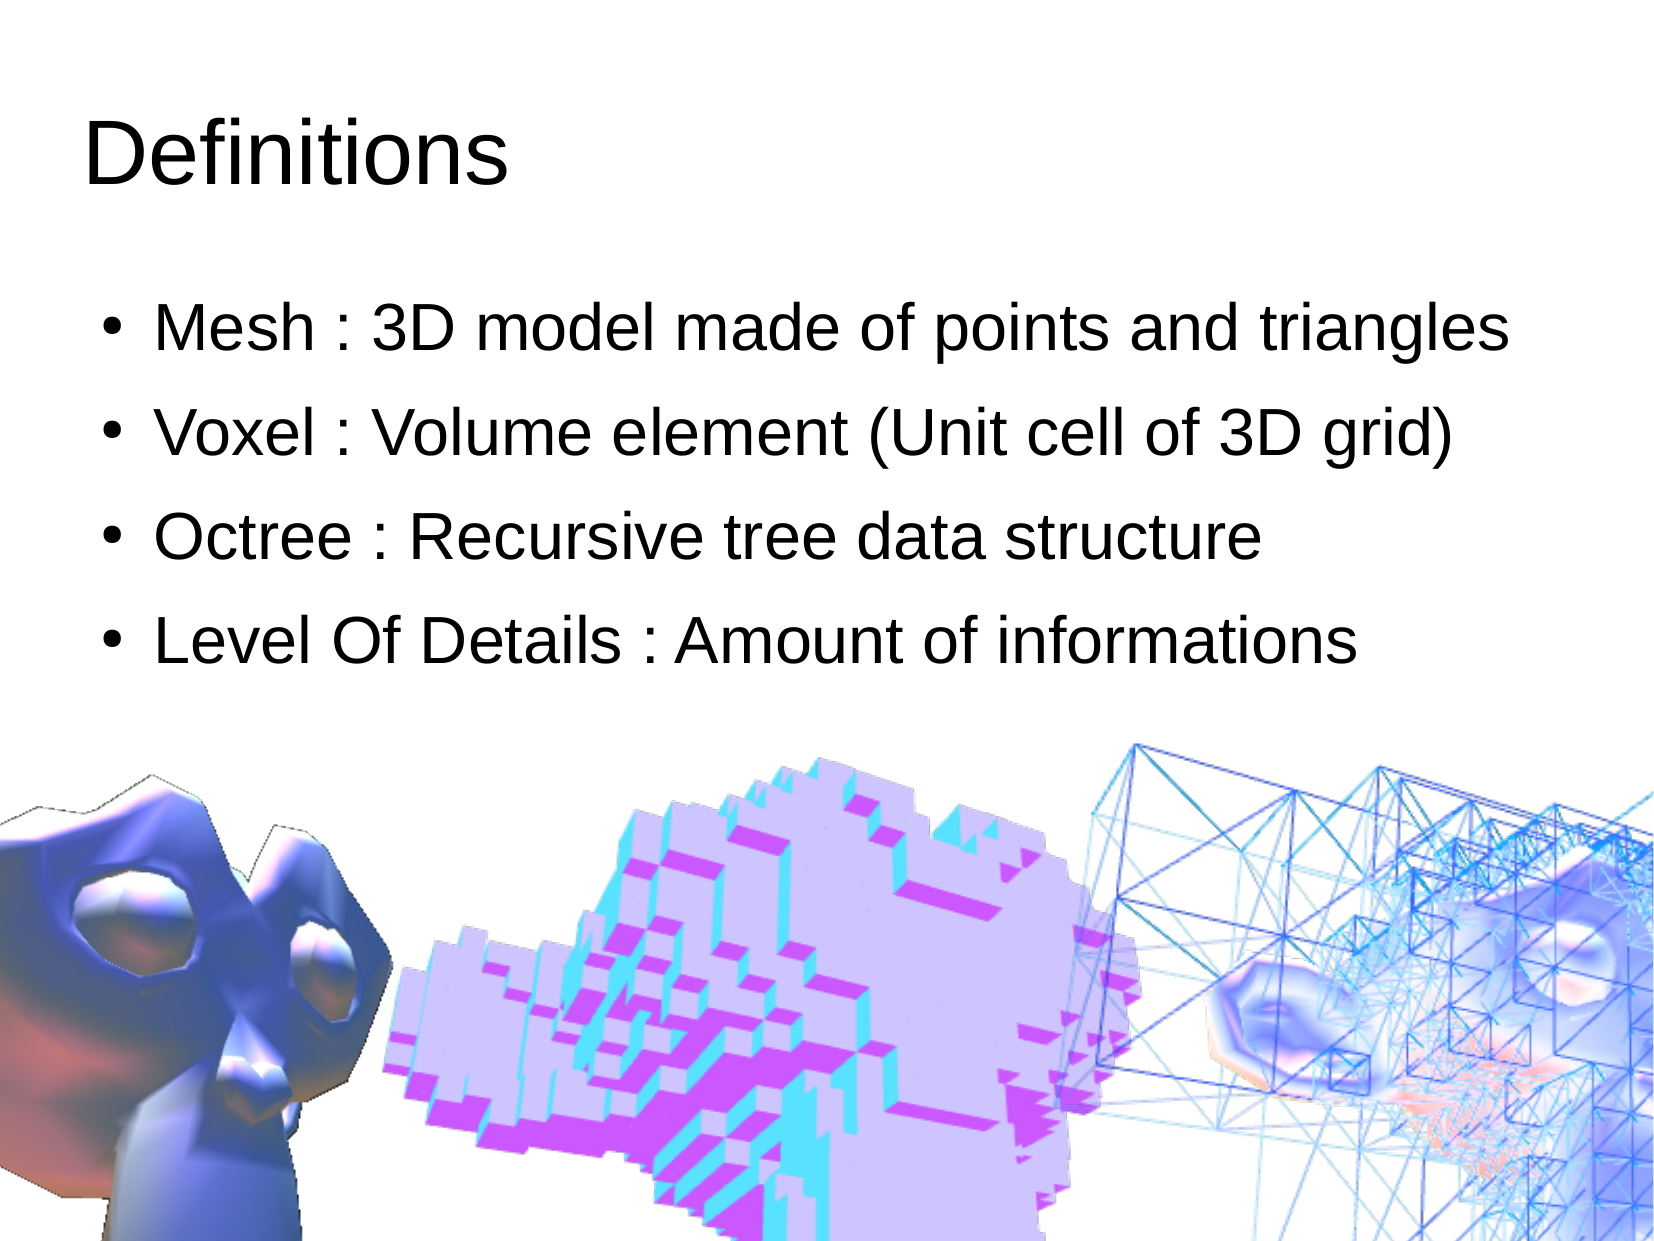

# Definitions
Mesh : 3D model made of points and triangles
Voxel : Volume element (Unit cell of 3D grid)
Octree : Recursive tree data structure
Level Of Details : Amount of informations